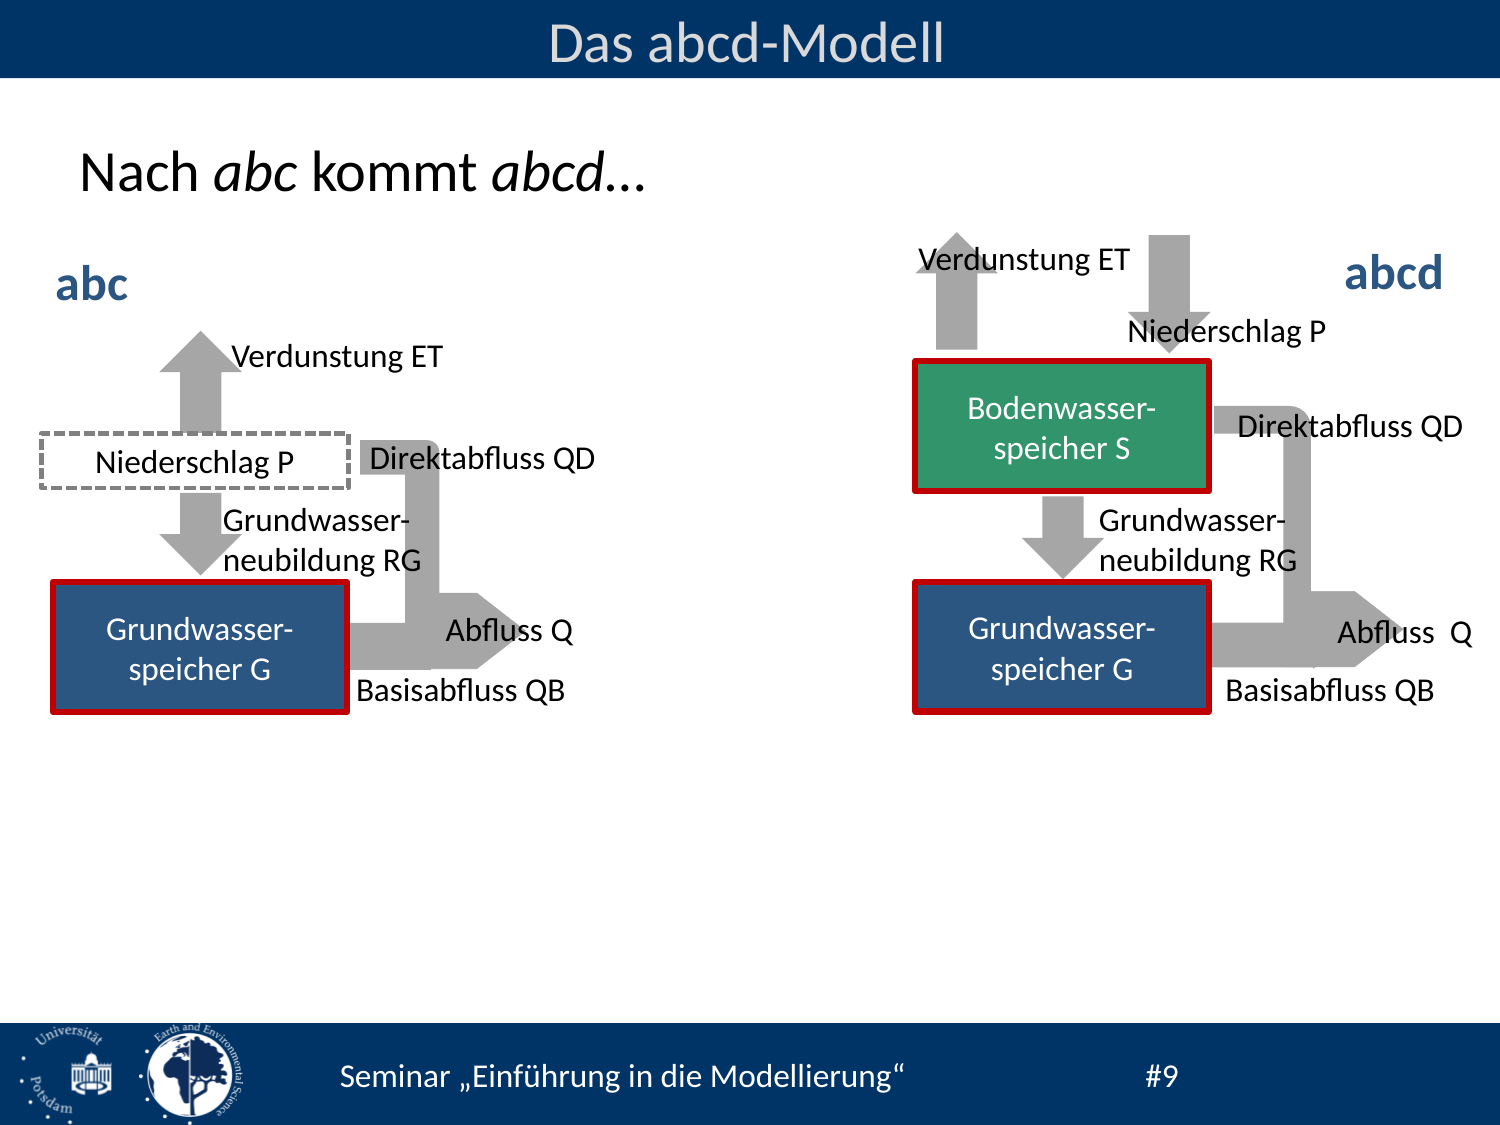

Das abcd-Modell
Nach abc kommt abcd…
Verdunstung ET
abcd
abc
Niederschlag P
Verdunstung ET
Direktabfluss QD
Niederschlag P
Grundwasser-
neubildung RG
Grundwasser-
speicher G
Abfluss Q
Basisabfluss QB
Bodenwasser-
speicher S
Direktabfluss QD
Grundwasser-
neubildung RG
Grundwasser-
speicher G
Abfluss Q
Basisabfluss QB